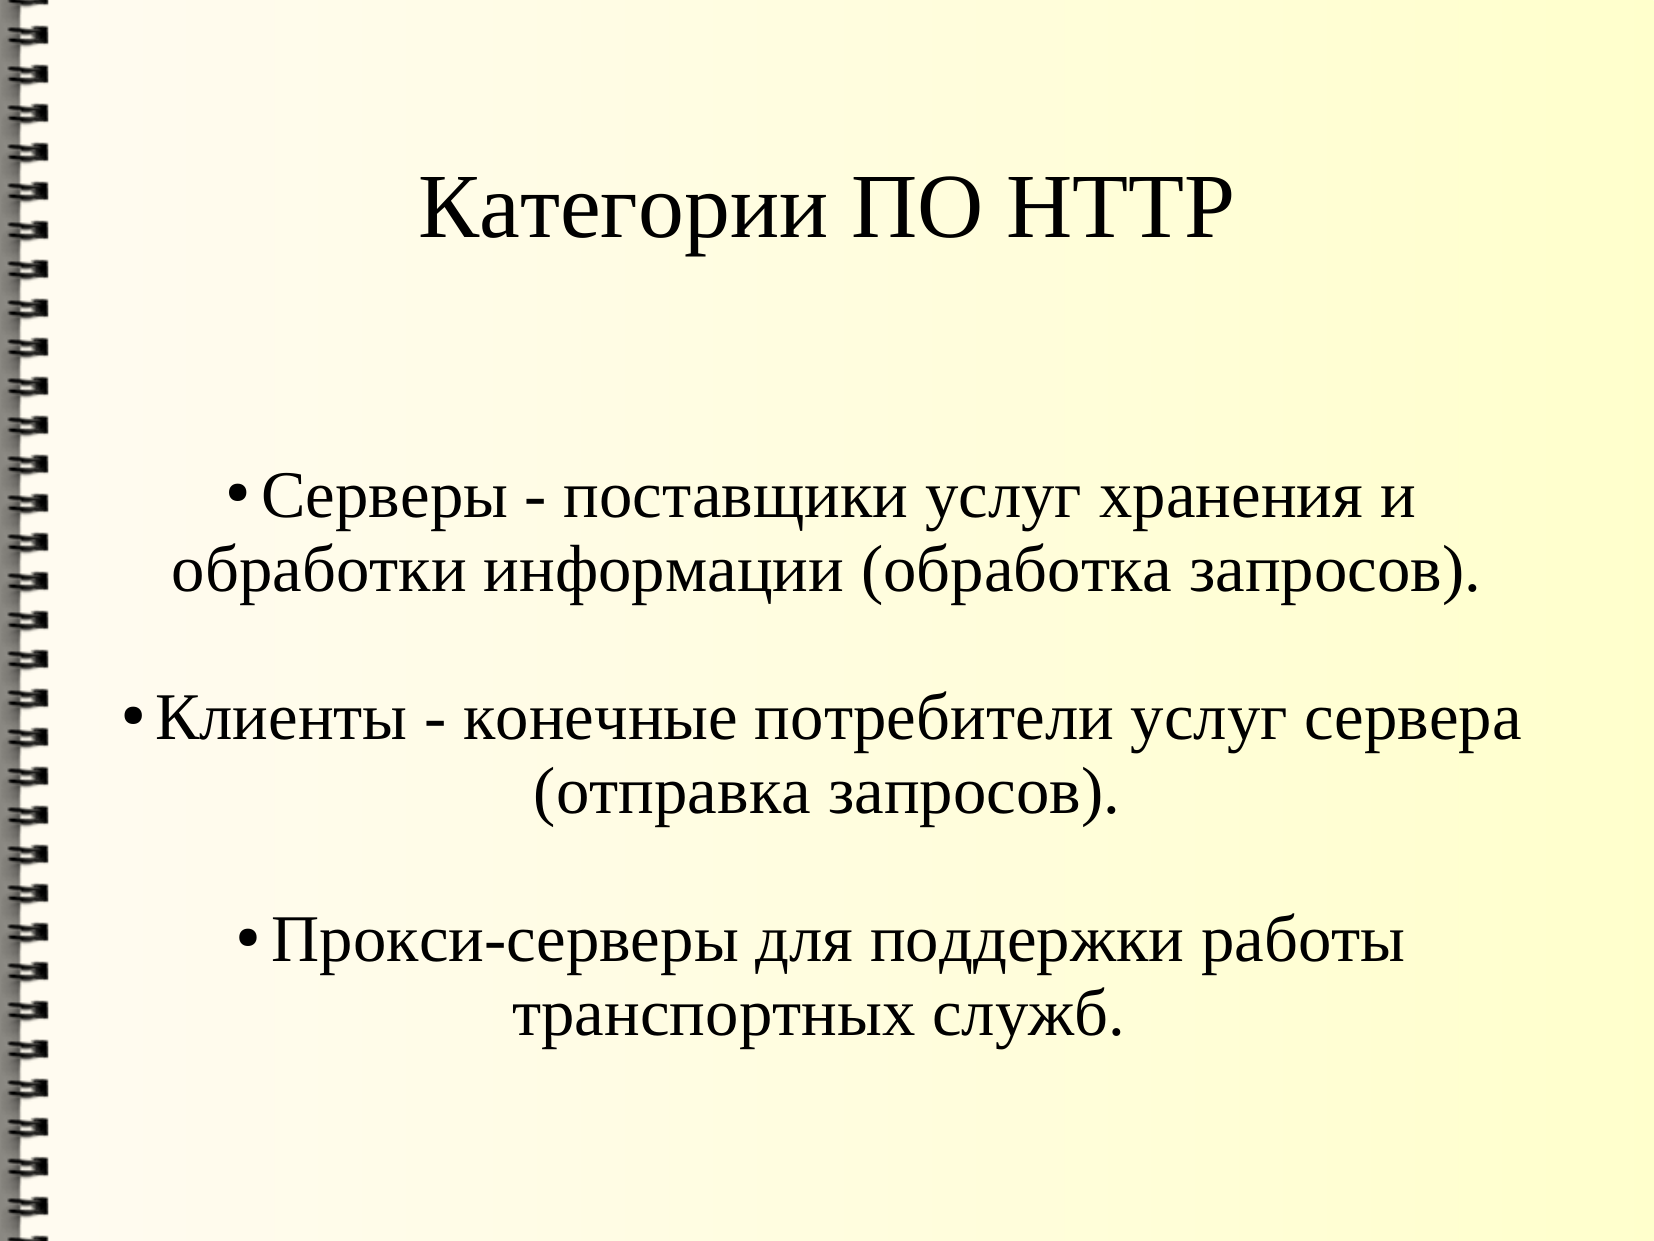

# Категории ПО HTTP
Серверы - поставщики услуг хранения и обработки информации (обработка запросов).
Клиенты - конечные потребители услуг сервера (отправка запросов).
Прокси-серверы для поддержки работы транспортных служб.